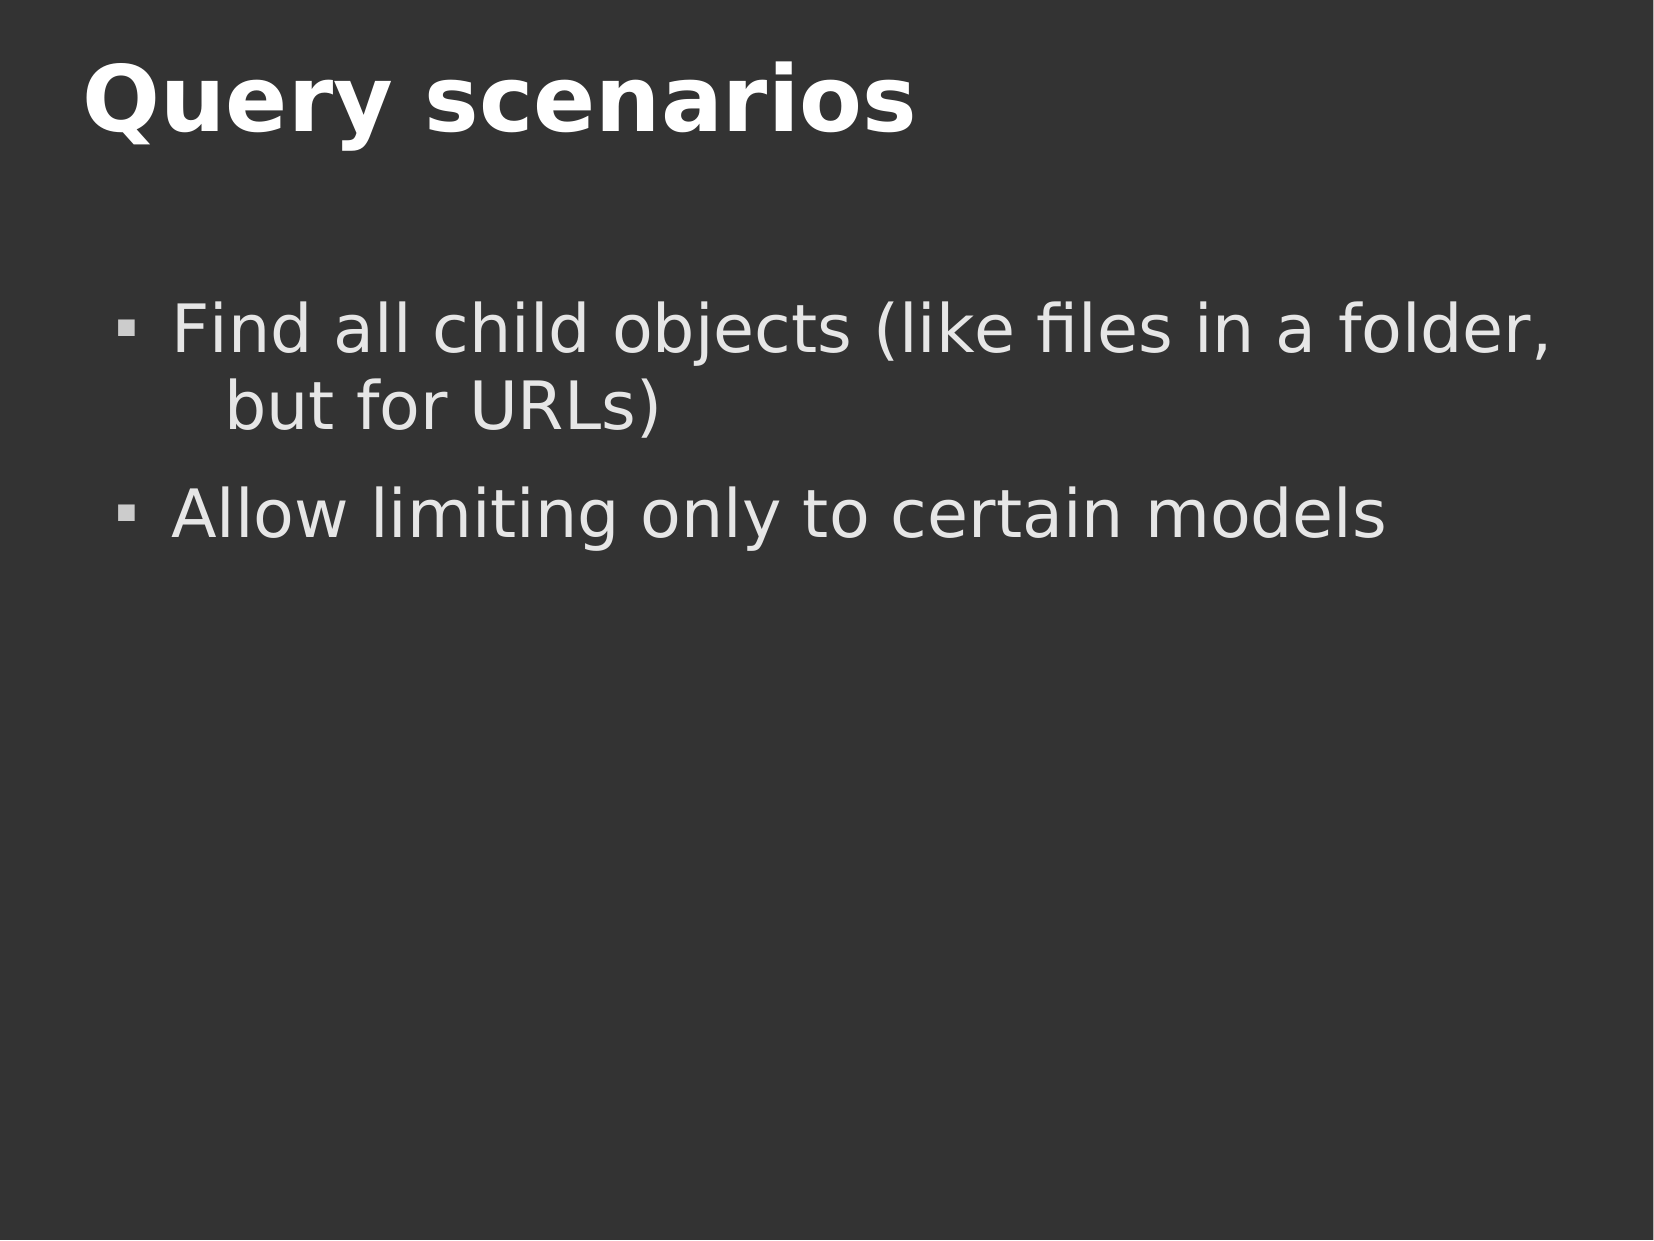

# Query scenarios
Find all child objects (like files in a folder, but for URLs)
Allow limiting only to certain models